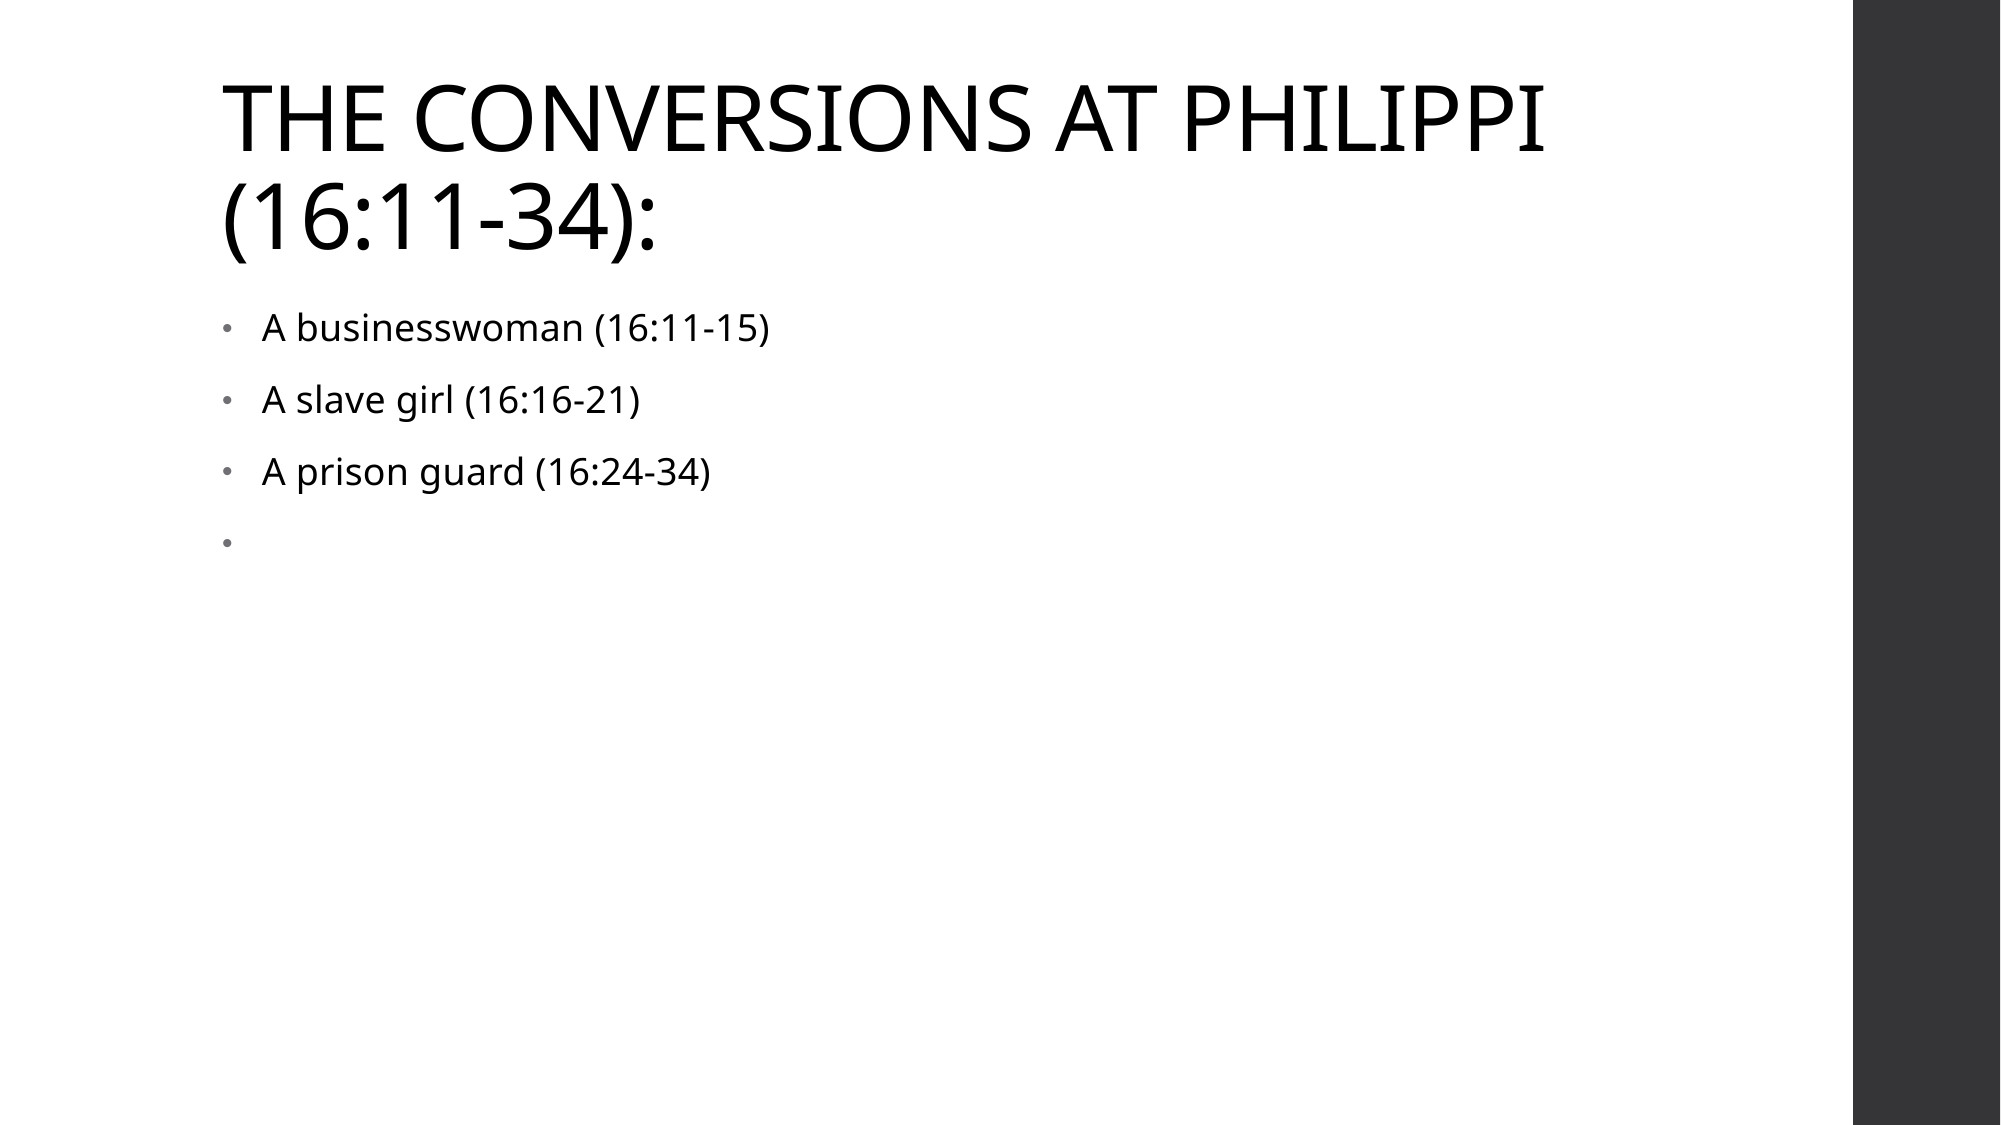

# THE CONVERSIONS AT PHILIPPI (16:11-34):
 A businesswoman (16:11-15)
 A slave girl (16:16-21)
 A prison guard (16:24-34)